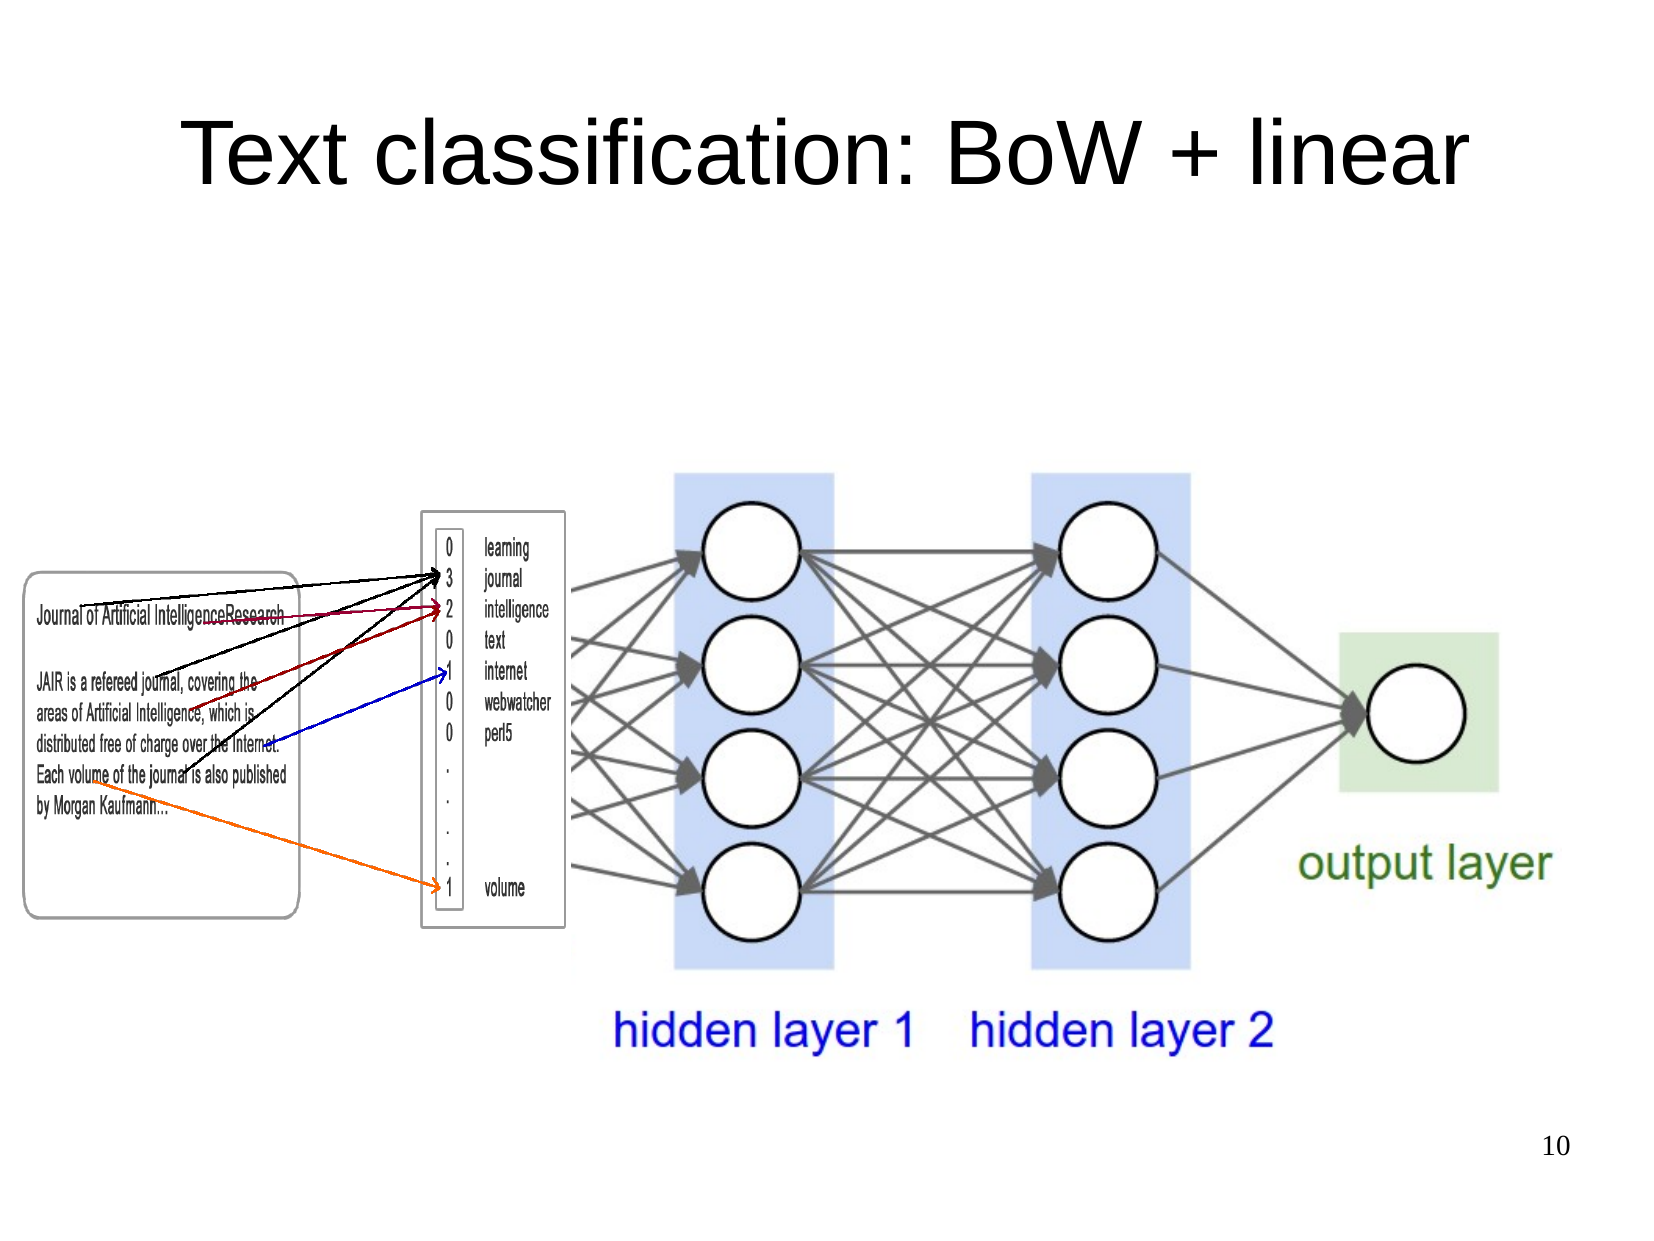

# Text classification: BoW + linear
10